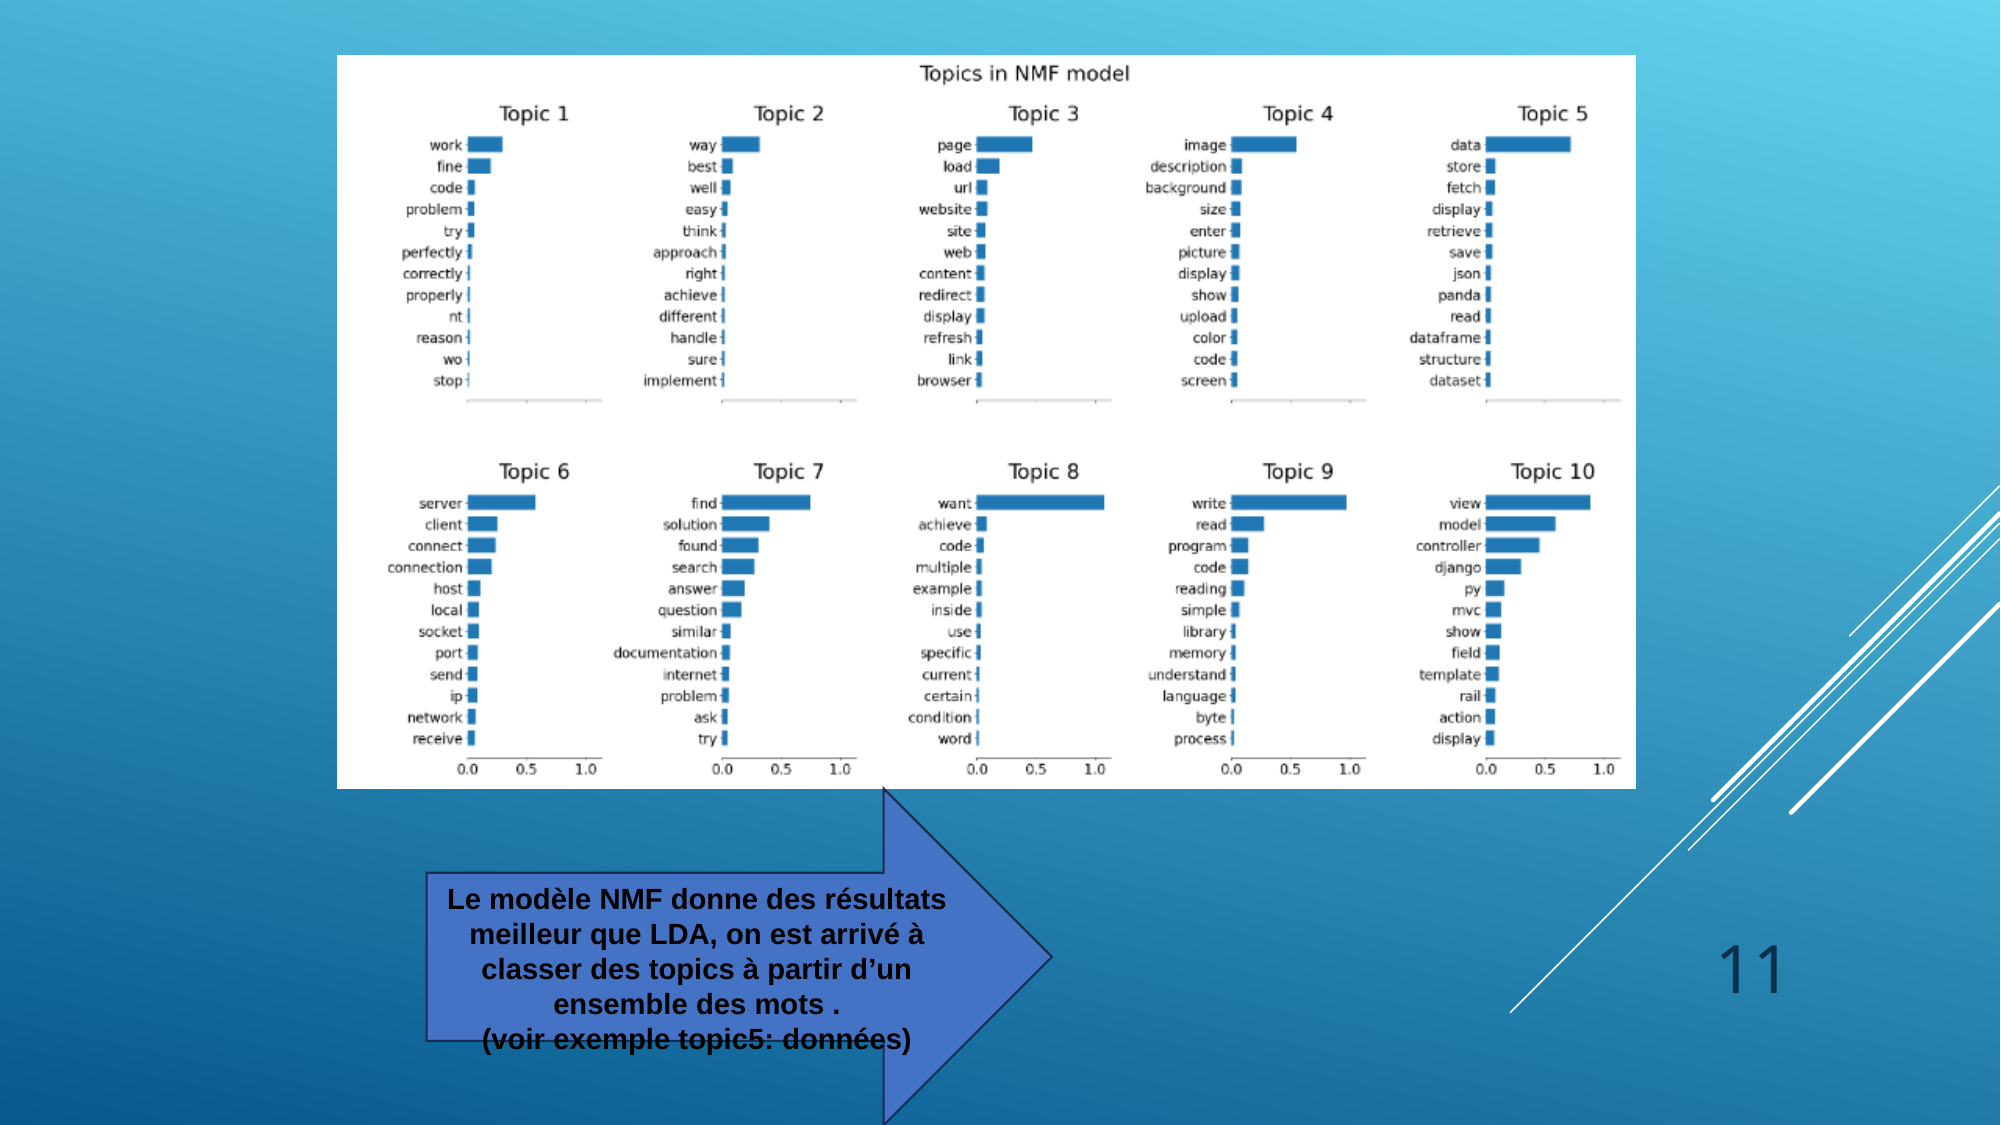

Le modèle NMF donne des résultats meilleur que LDA, on est arrivé à classer des topics à partir d’un ensemble des mots .
(voir exemple topic5: données)